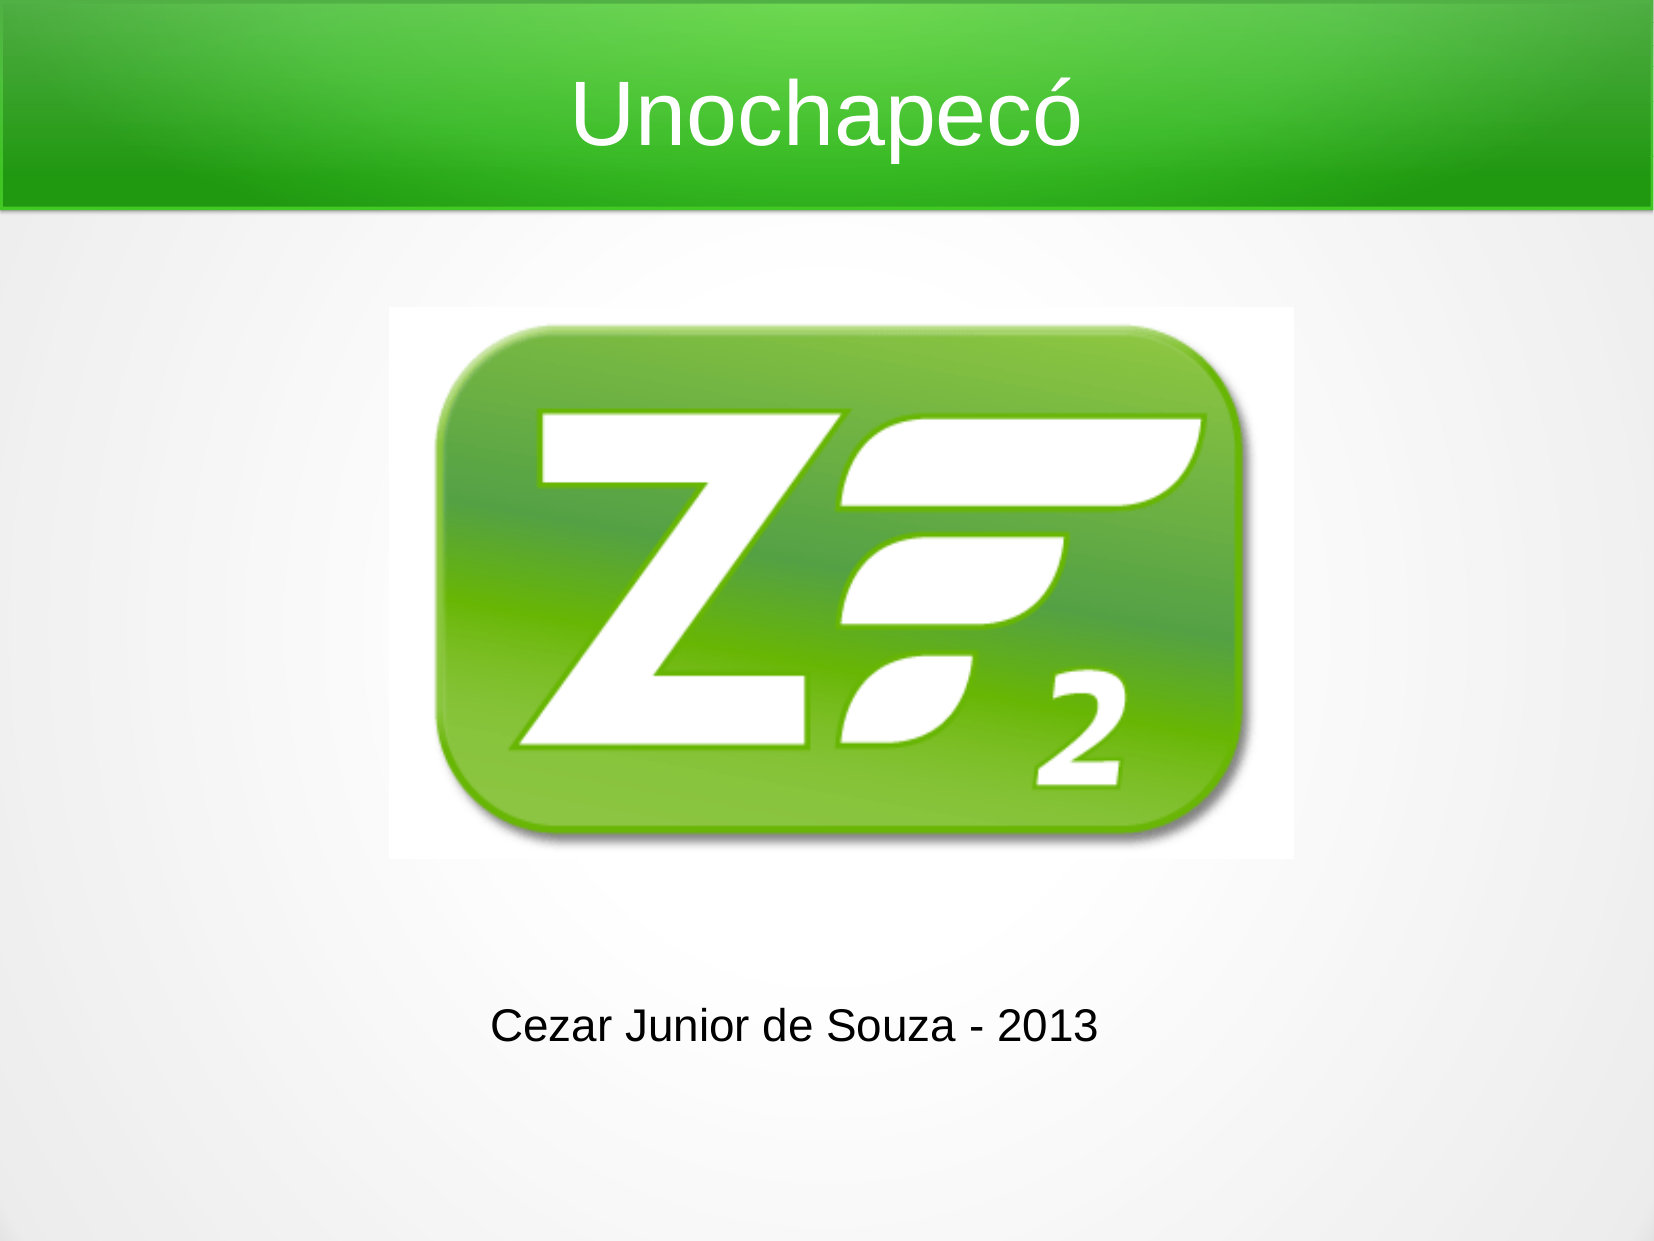

# Unochapecó
					Cezar Junior de Souza - 2013